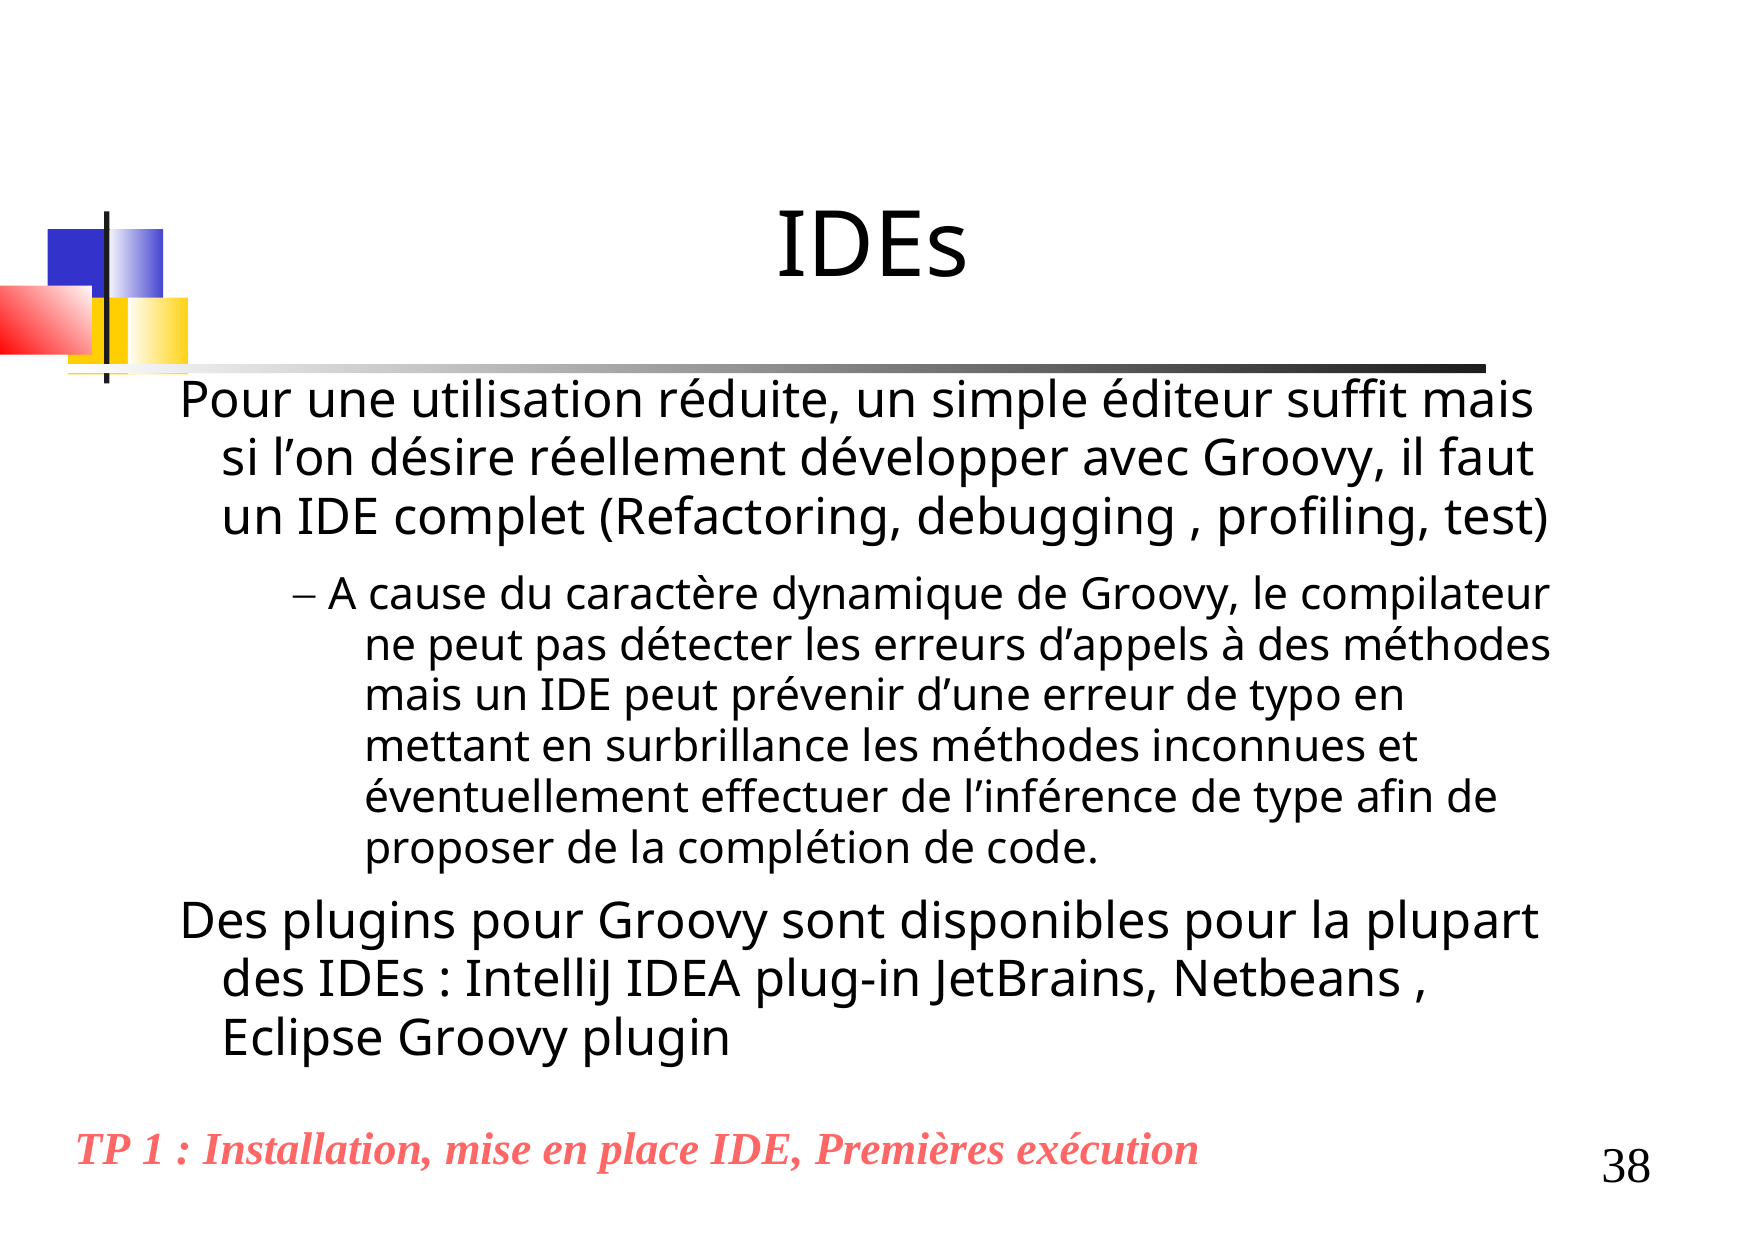

# IDEs
Pour une utilisation réduite, un simple éditeur suffit mais si l’on désire réellement développer avec Groovy, il faut un IDE complet (Refactoring, debugging , profiling, test)
A cause du caractère dynamique de Groovy, le compilateur ne peut pas détecter les erreurs d’appels à des méthodes mais un IDE peut prévenir d’une erreur de typo en mettant en surbrillance les méthodes inconnues et éventuellement effectuer de l’inférence de type afin de proposer de la complétion de code.
Des plugins pour Groovy sont disponibles pour la plupart des IDEs : IntelliJ IDEA plug-in JetBrains, Netbeans , Eclipse Groovy plugin
TP 1 : Installation, mise en place IDE, Premières exécution